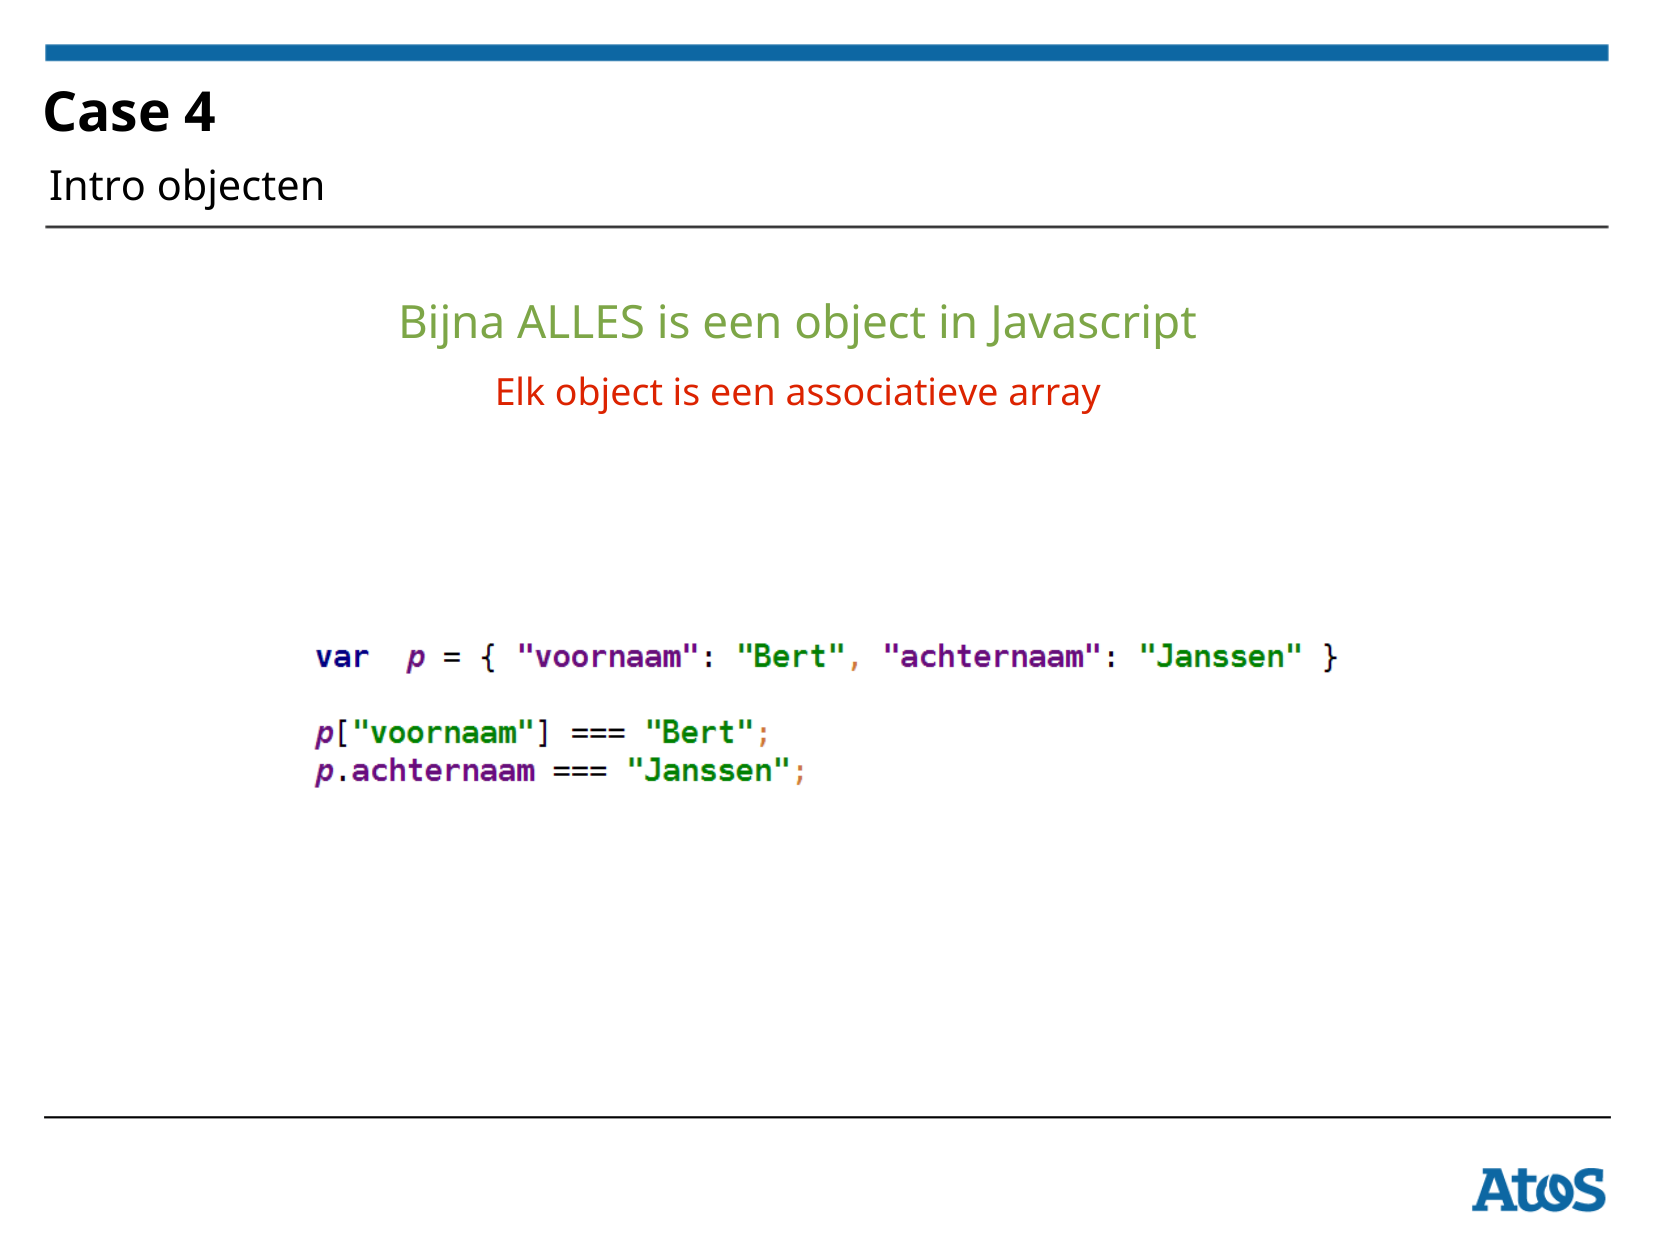

# Case 4
Intro objecten
Bijna ALLES is een object in Javascript
Elk object is een associatieve array